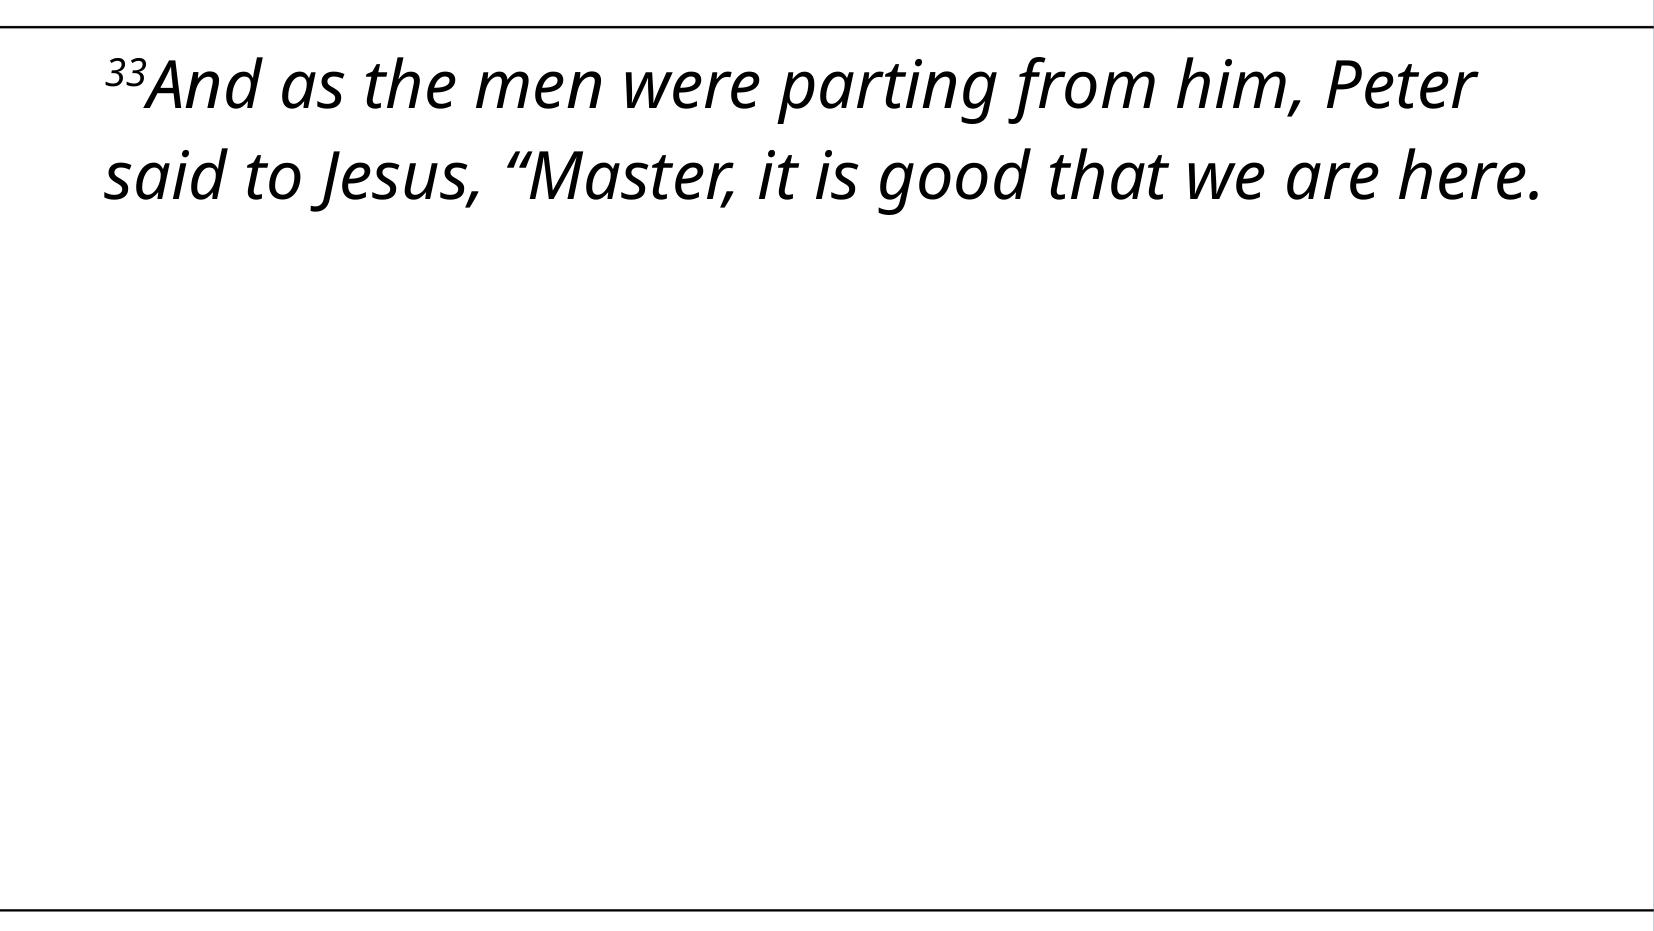

33And as the men were parting from him, Peter said to Jesus, “Master, it is good that we are here.